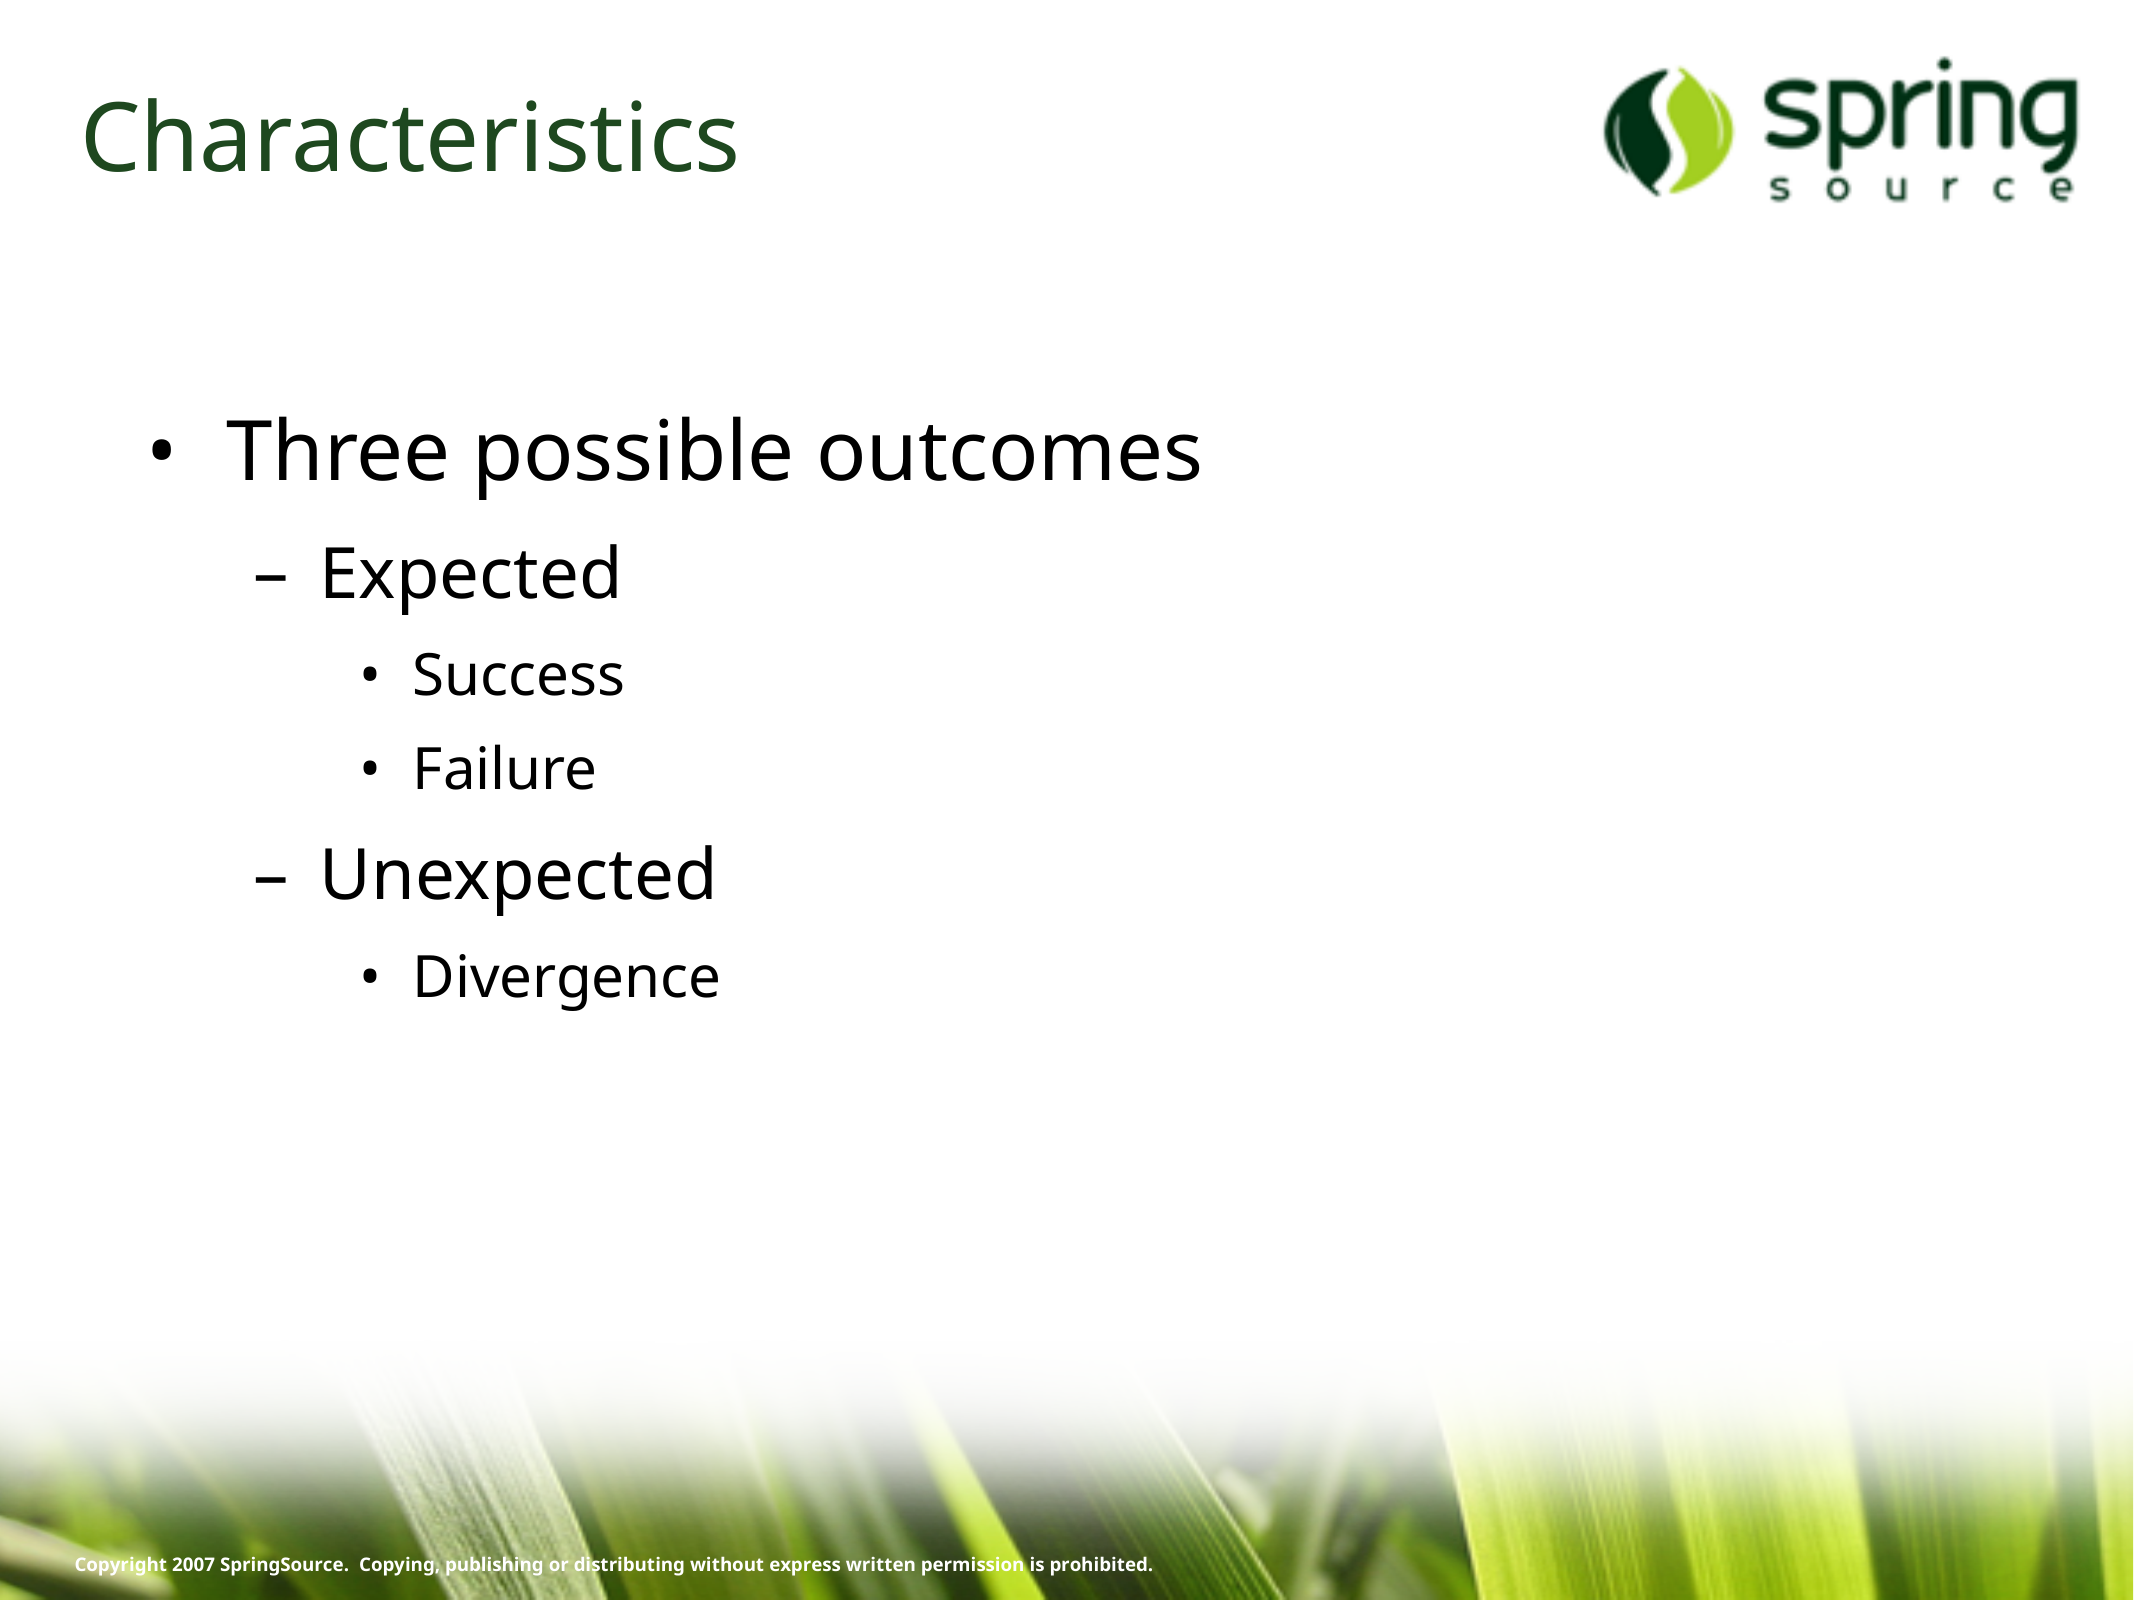

# Characteristics
Three possible outcomes
Expected
Success
Failure
Unexpected
Divergence